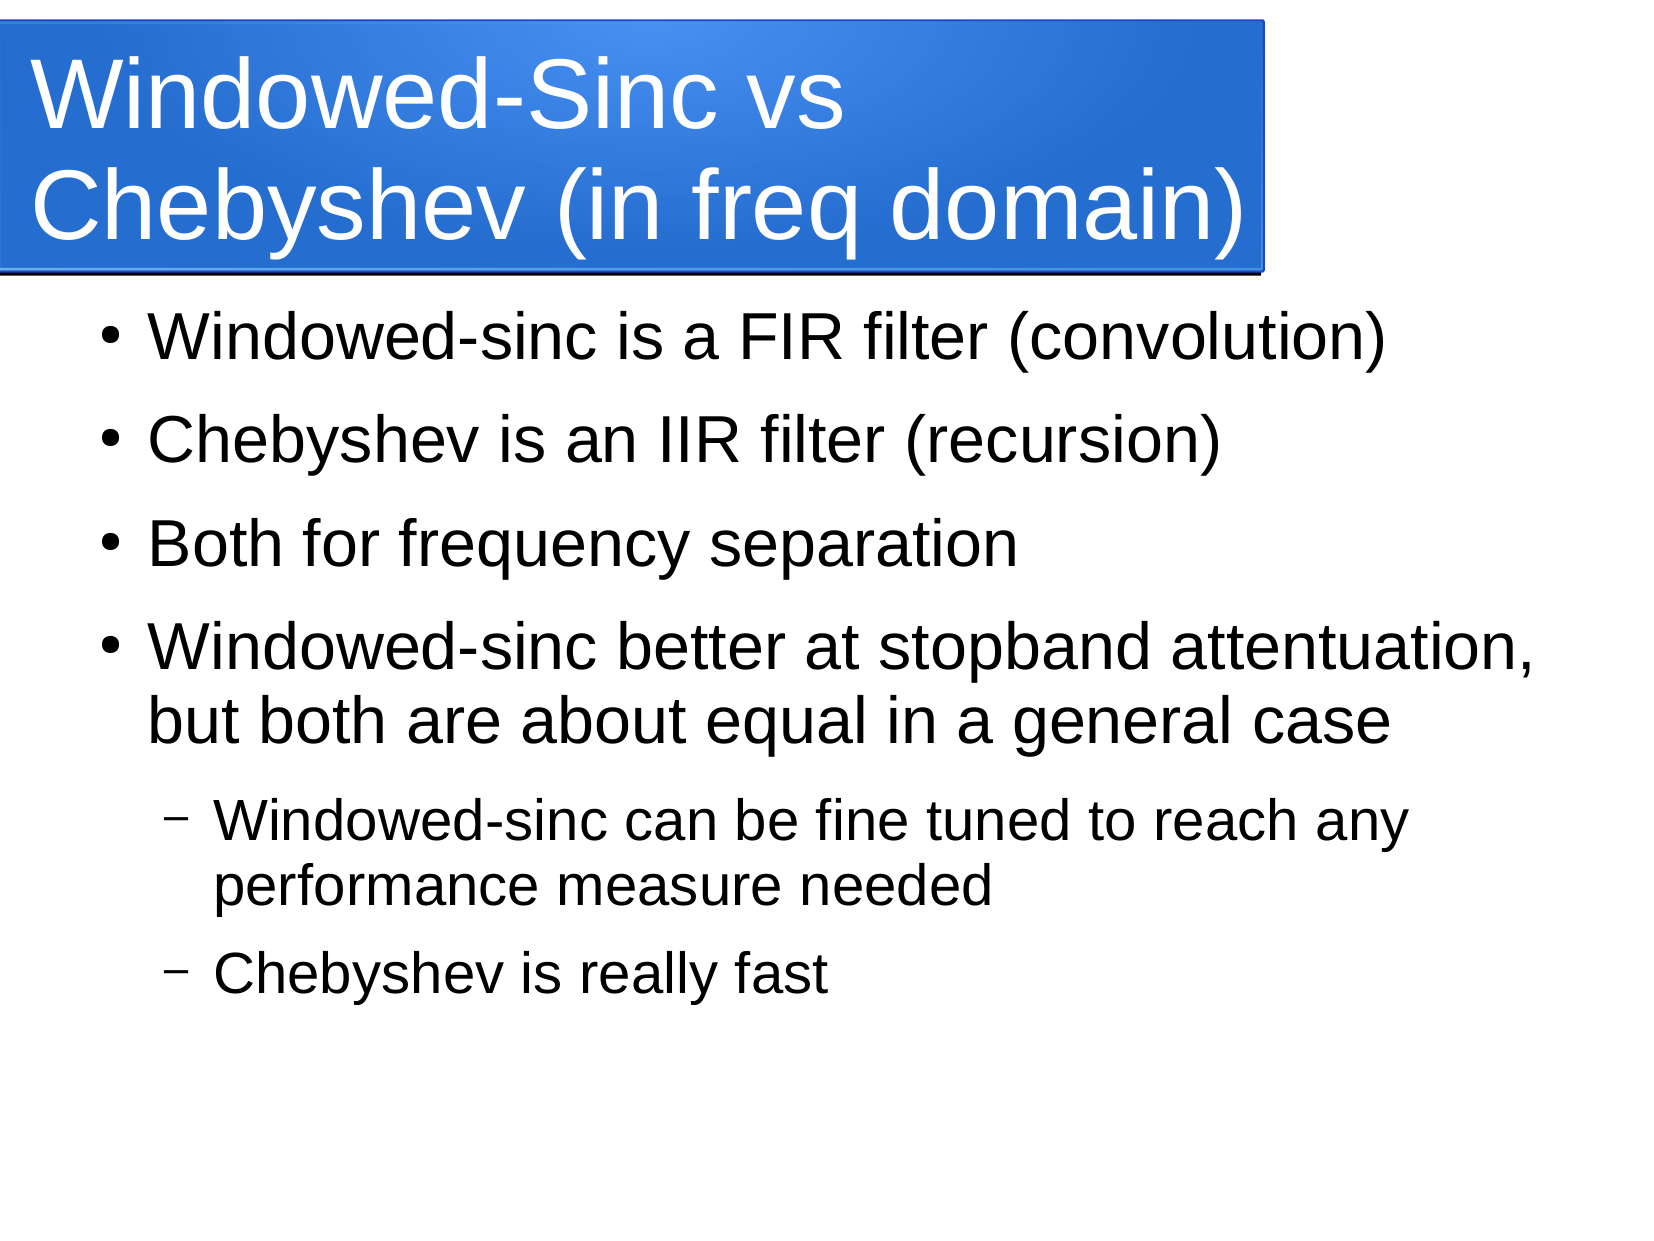

# Windowed-Sinc vs Chebyshev (in freq domain)
Windowed-sinc is a FIR filter (convolution)
Chebyshev is an IIR filter (recursion)
Both for frequency separation
Windowed-sinc better at stopband attentuation, but both are about equal in a general case
Windowed-sinc can be fine tuned to reach any performance measure needed
Chebyshev is really fast